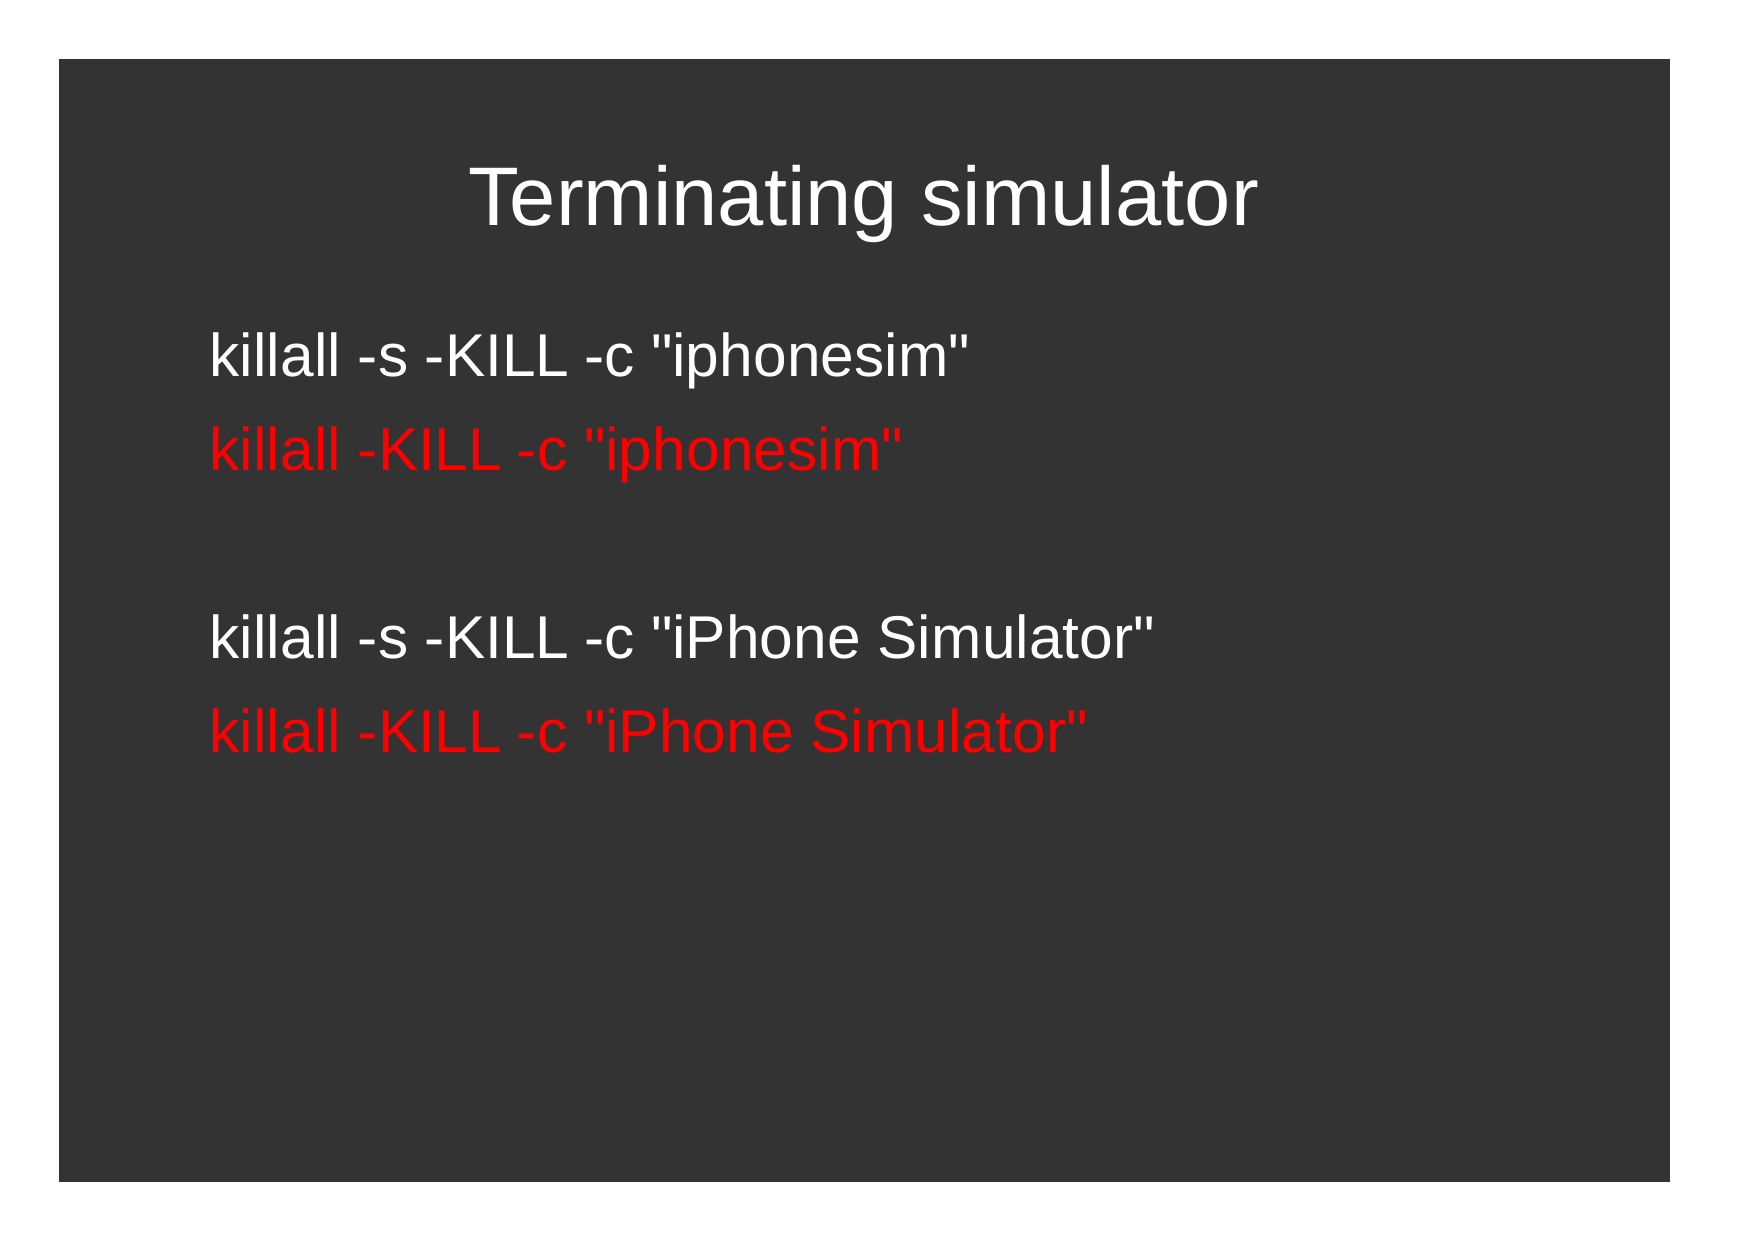

# Terminating simulator
killall -s -KILL -c "iphonesim"
killall -KILL -c "iphonesim"
killall -s -KILL -c "iPhone Simulator"
killall -KILL -c "iPhone Simulator"